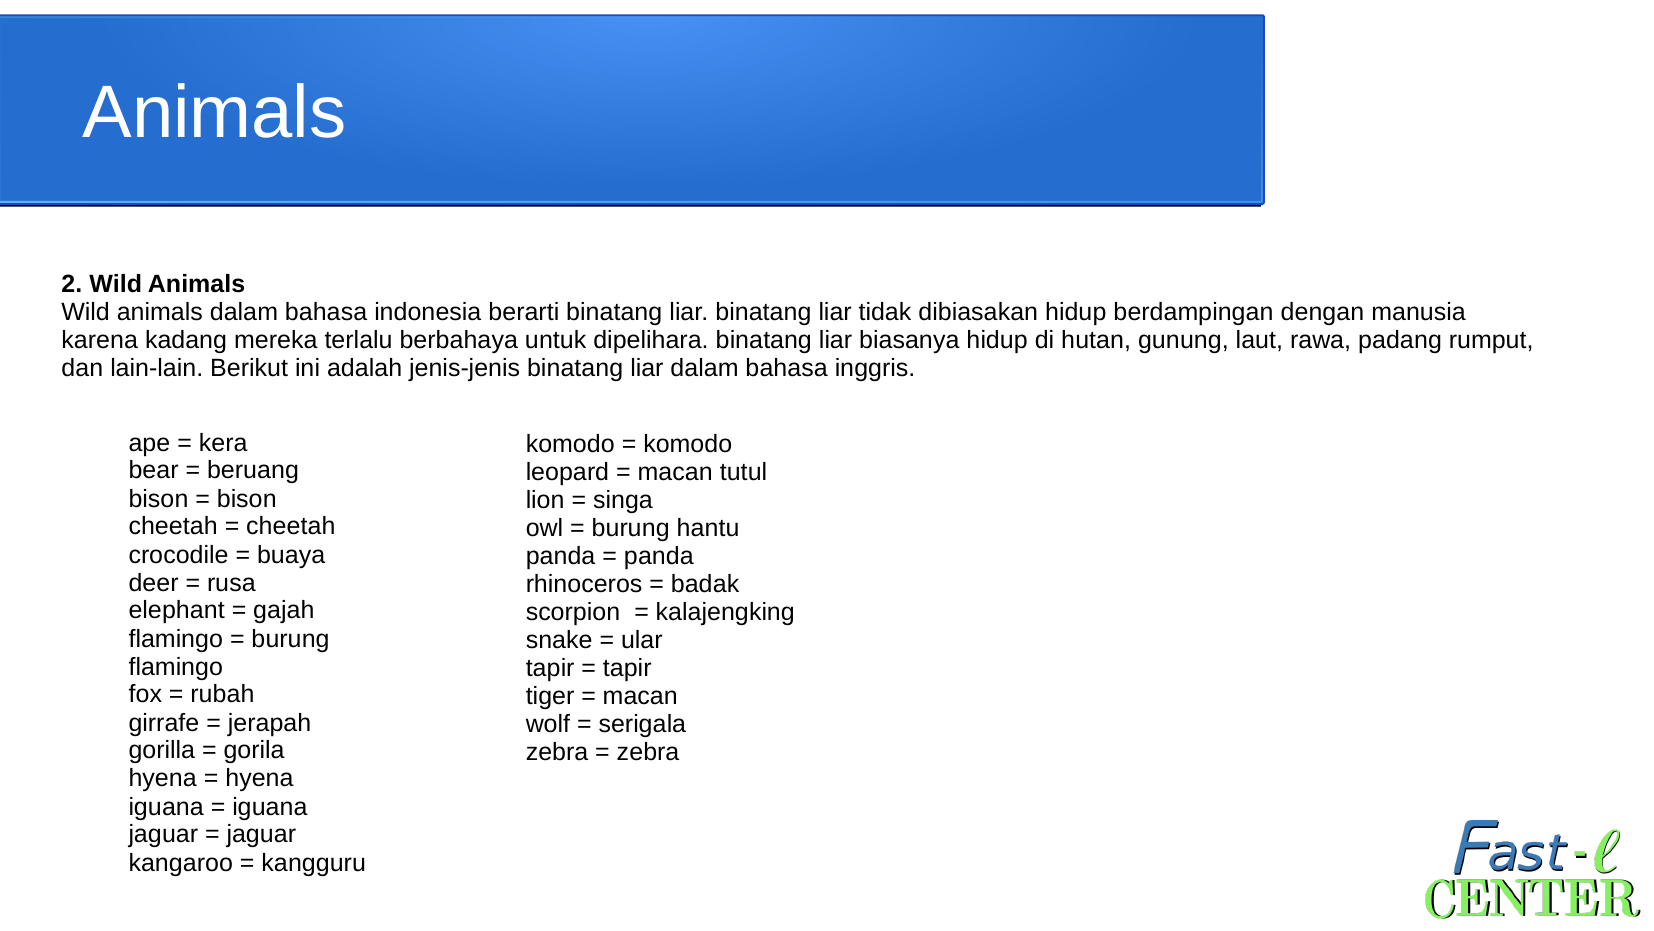

# Animals
2. Wild Animals
Wild animals dalam bahasa indonesia berarti binatang liar. binatang liar tidak dibiasakan hidup berdampingan dengan manusia
karena kadang mereka terlalu berbahaya untuk dipelihara. binatang liar biasanya hidup di hutan, gunung, laut, rawa, padang rumput, dan lain-lain. Berikut ini adalah jenis-jenis binatang liar dalam bahasa inggris.
ape = kera
bear = beruang
bison = bison
cheetah = cheetah
crocodile = buaya
deer = rusa
elephant = gajah
flamingo = burung flamingo
fox = rubah
girrafe = jerapah
gorilla = gorila
hyena = hyena
iguana = iguana
jaguar = jaguar
kangaroo = kangguru
komodo = komodo
leopard = macan tutul
lion = singa
owl = burung hantu
panda = panda
rhinoceros = badak
scorpion  = kalajengking
snake = ular
tapir = tapir
tiger = macan
wolf = serigala
zebra = zebra